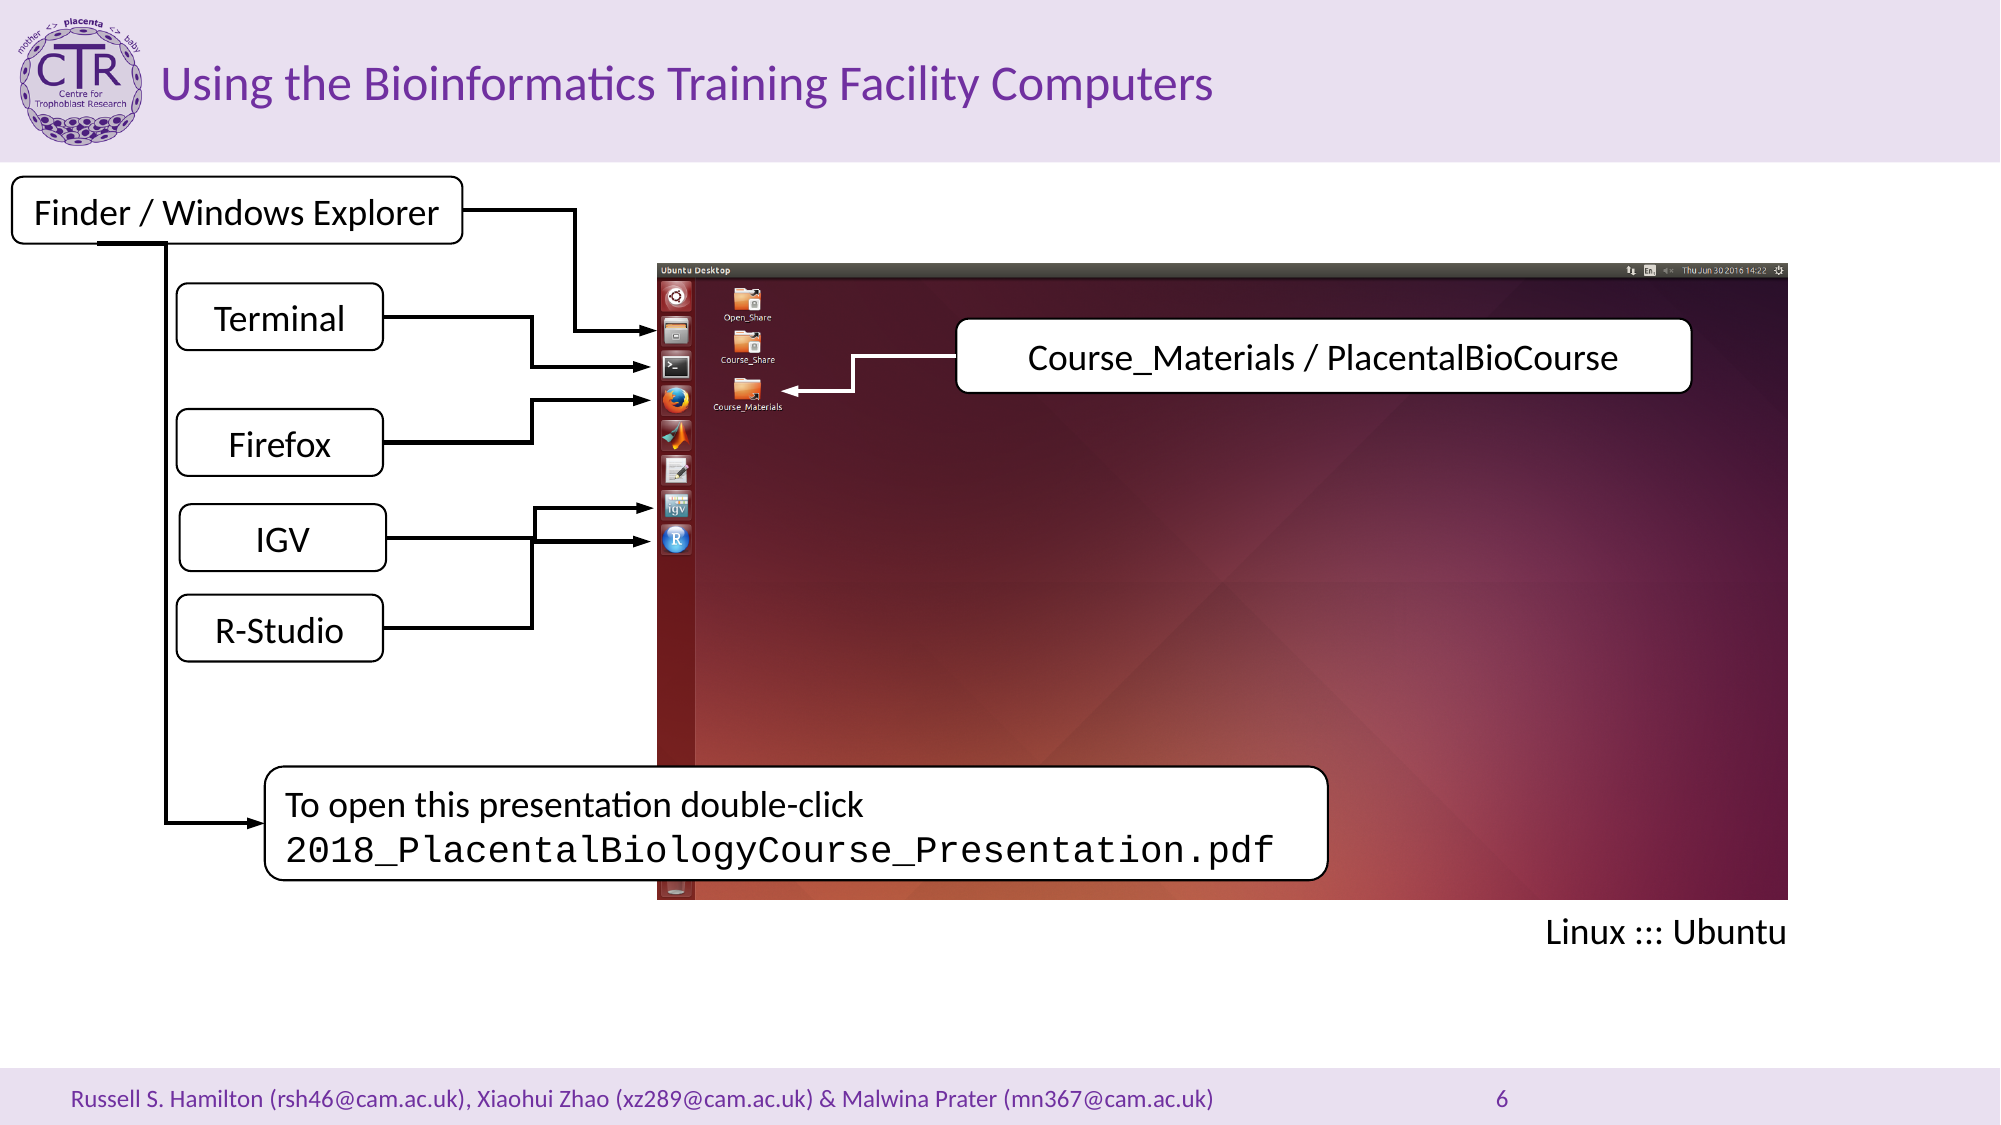

Using the Bioinformatics Training Facility Computers
Finder / Windows Explorer
Terminal
Course_Materials / PlacentalBioCourse
Firefox
IGV
R-Studio
To open this presentation double-click
2018_PlacentalBiologyCourse_Presentation.pdf
Linux ::: Ubuntu
Russell S. Hamilton (rsh46@cam.ac.uk), Xiaohui Zhao (xz289@cam.ac.uk) & Malwina Prater (mn367@cam.ac.uk)